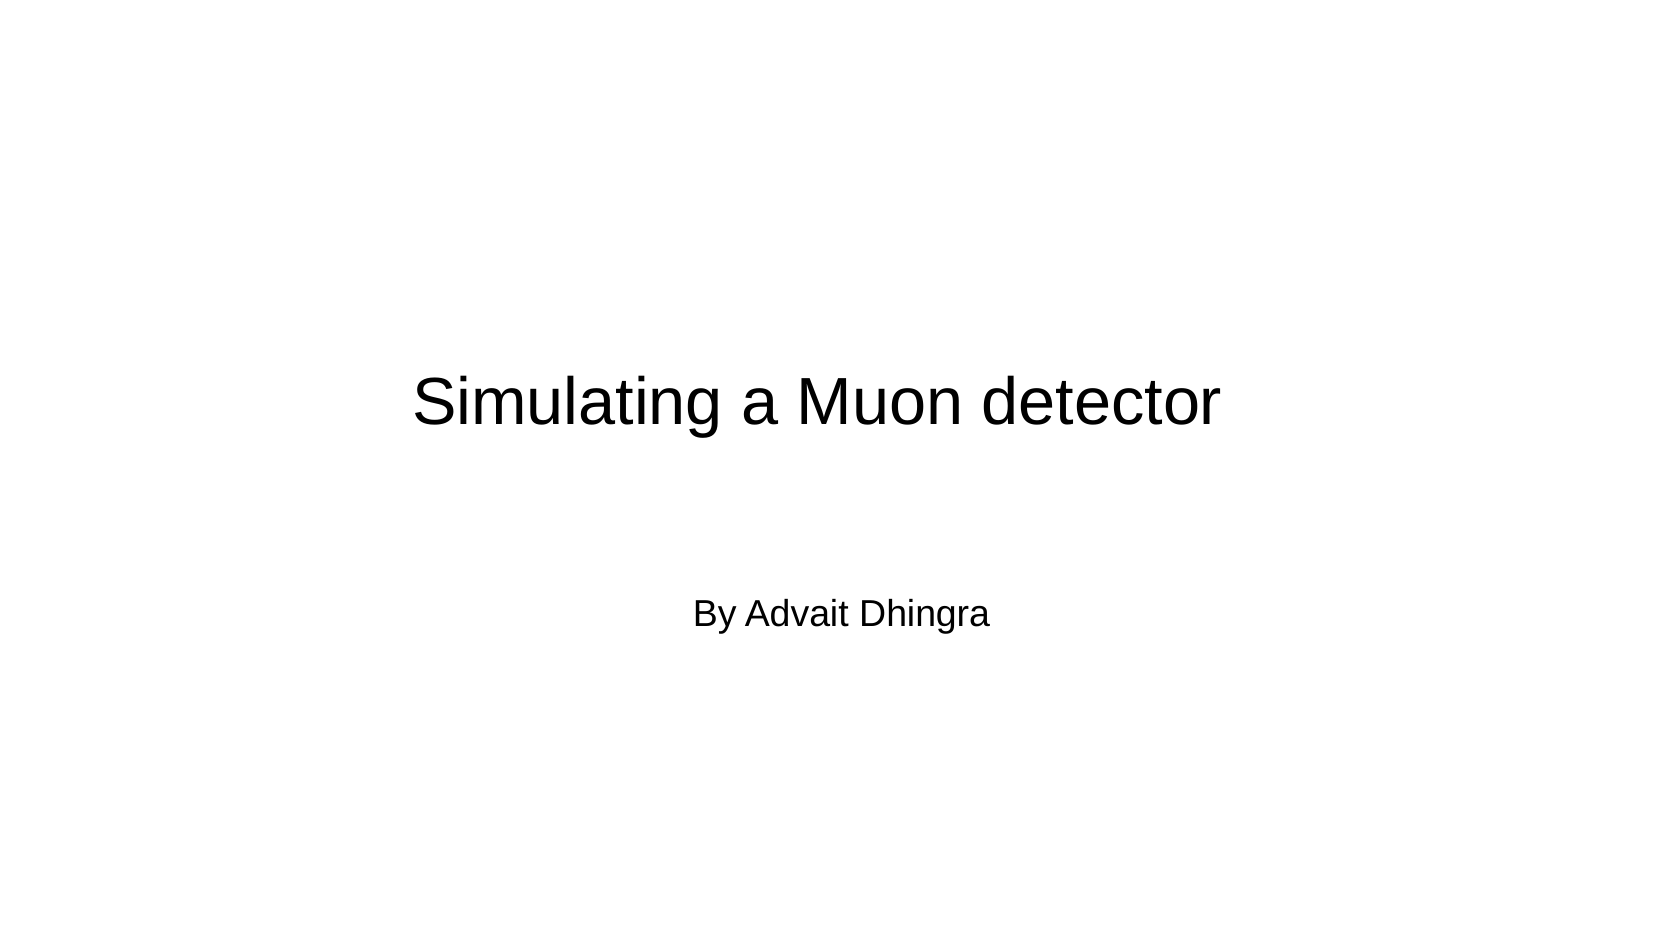

# Simulating a Muon detector
By Advait Dhingra